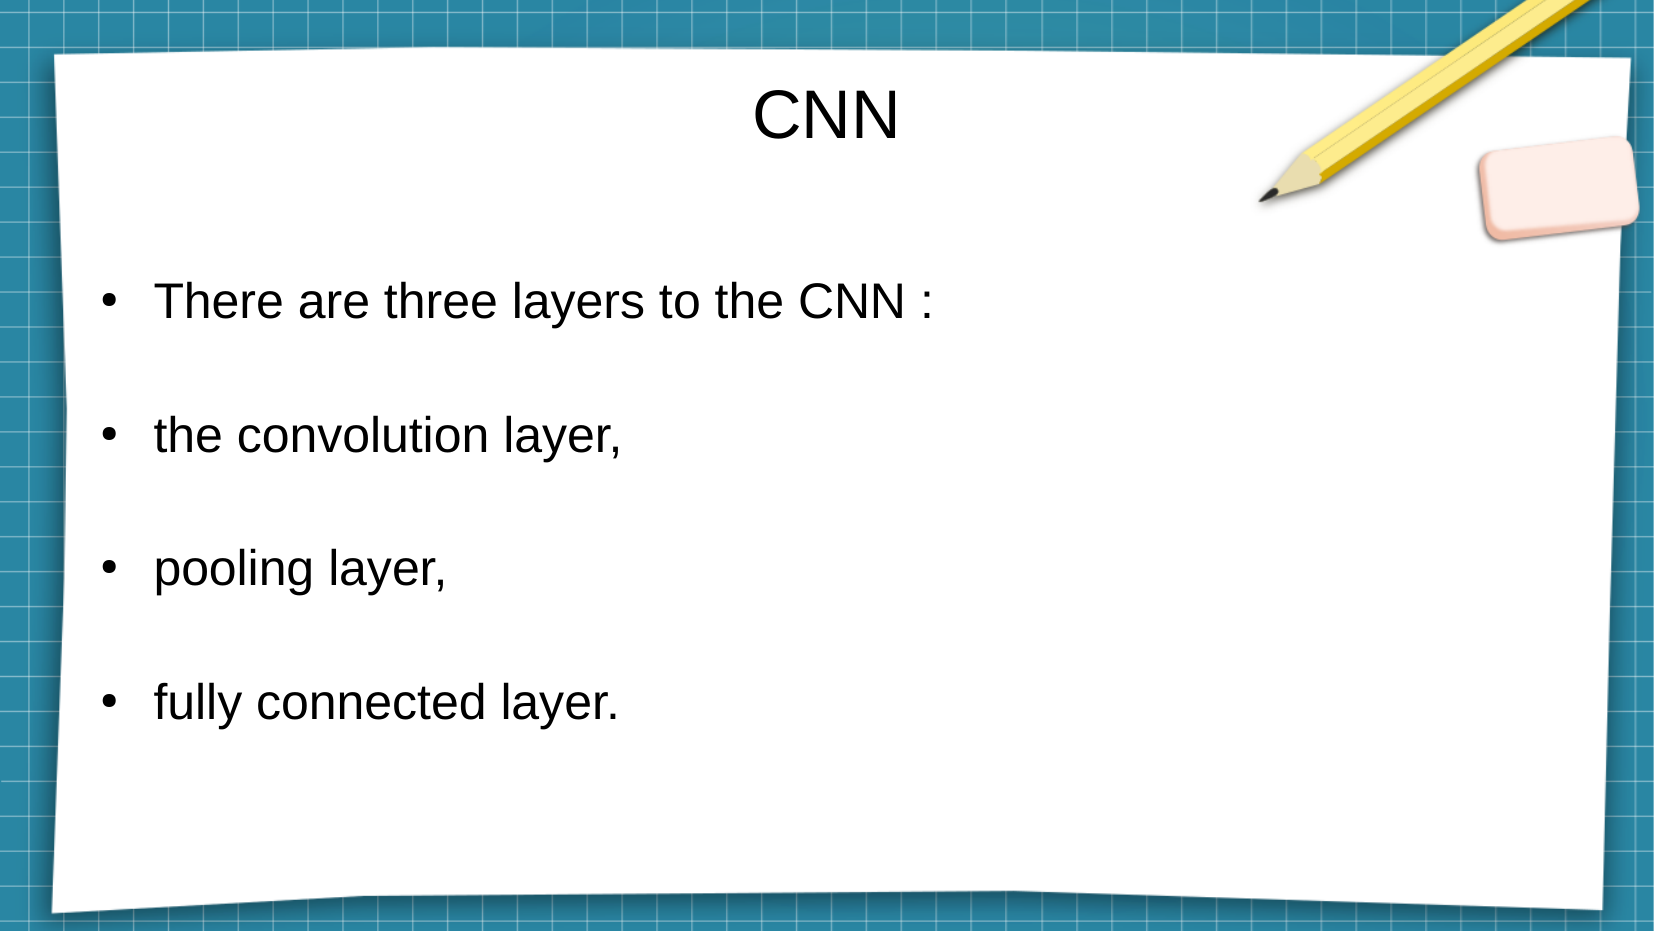

# CNN
There are three layers to the CNN :
the convolution layer,
pooling layer,
fully connected layer.